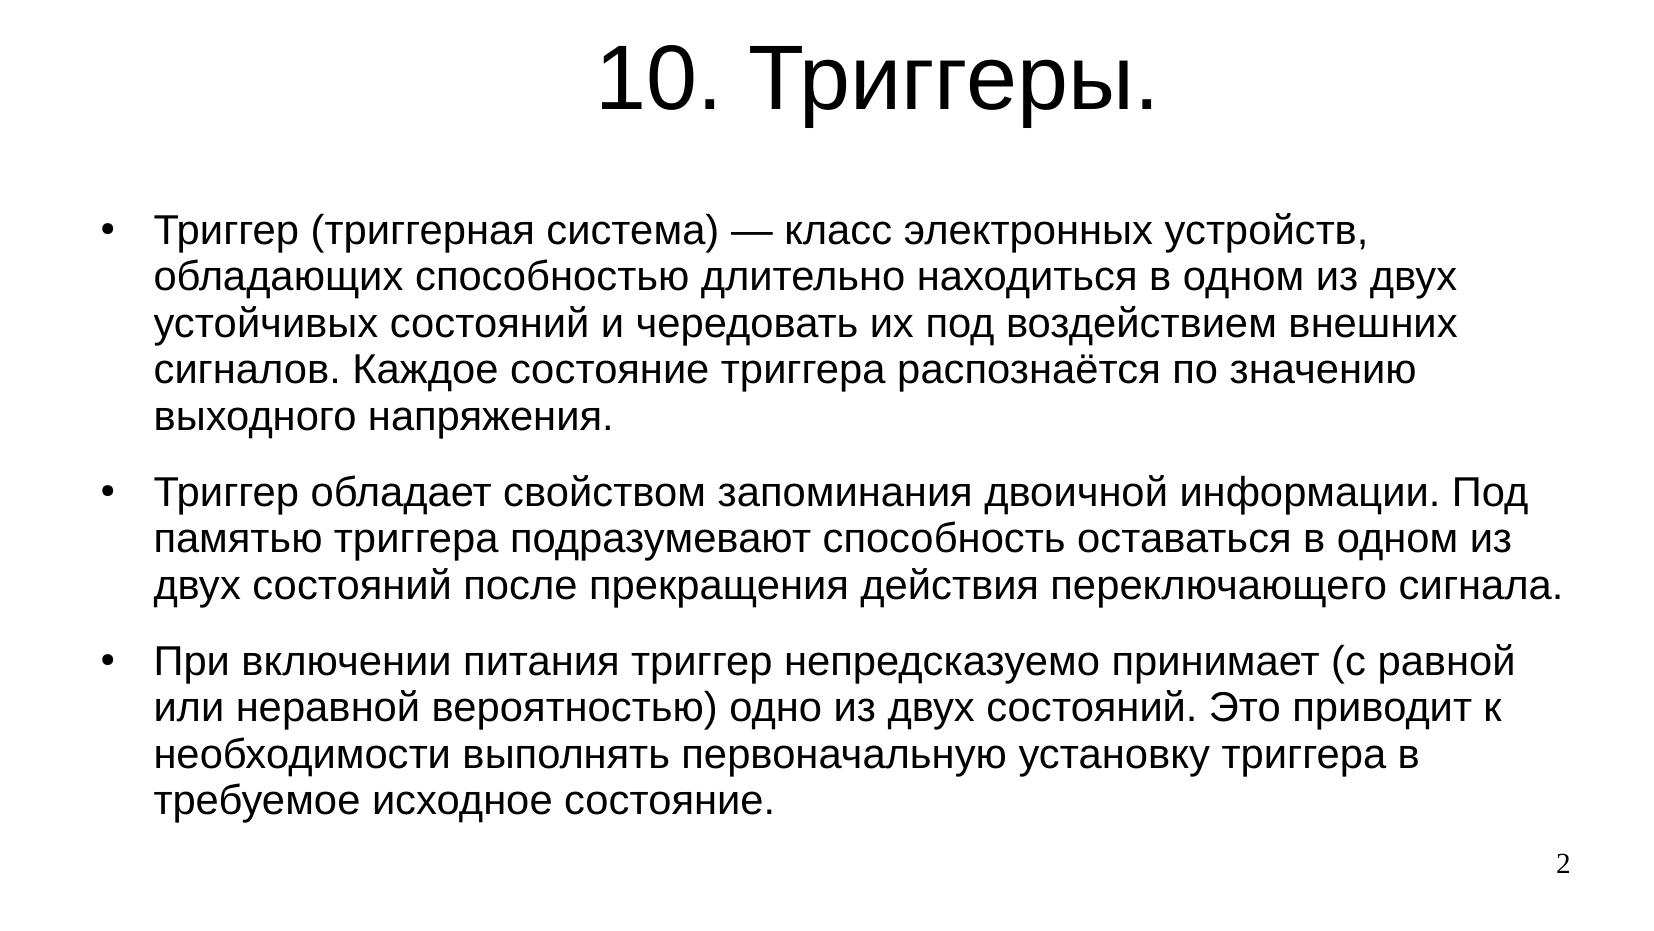

# 10. Триггеры.
Триггер (триггерная система) — класс электронных устройств, обладающих способностью длительно находиться в одном из двух устойчивых состояний и чередовать их под воздействием внешних сигналов. Каждое состояние триггера распознаётся по значению выходного напряжения.
Триггер обладает свойством запоминания двоичной информации. Под памятью триггера подразумевают способность оставаться в одном из двух состояний после прекращения действия переключающего сигнала.
При включении питания триггер непредсказуемо принимает (с равной или неравной вероятностью) одно из двух состояний. Это приводит к необходимости выполнять первоначальную установку триггера в требуемое исходное состояние.
2